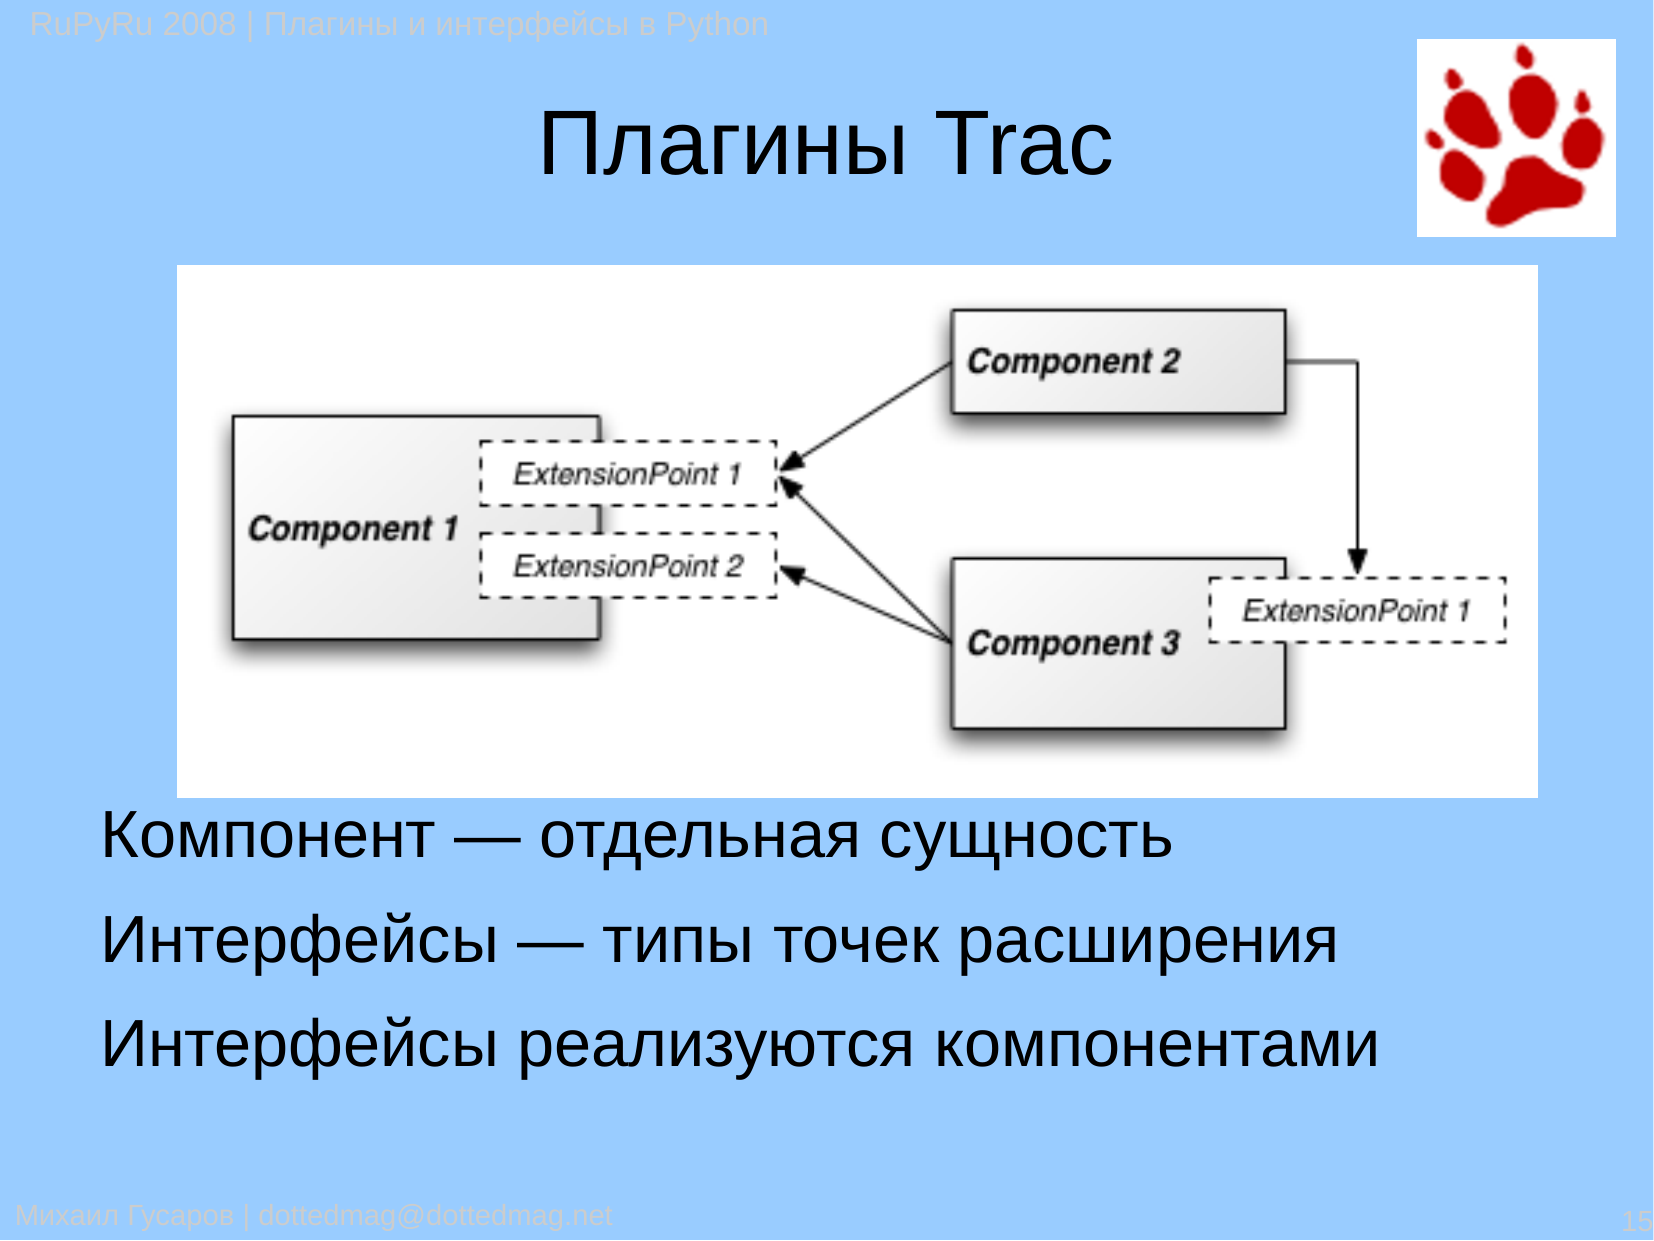

# Плагины Trac
Компонент — отдельная сущность
Интерфейсы — типы точек расширения
Интерфейсы реализуются компонентами
Имя Автора | email@domain.org
15